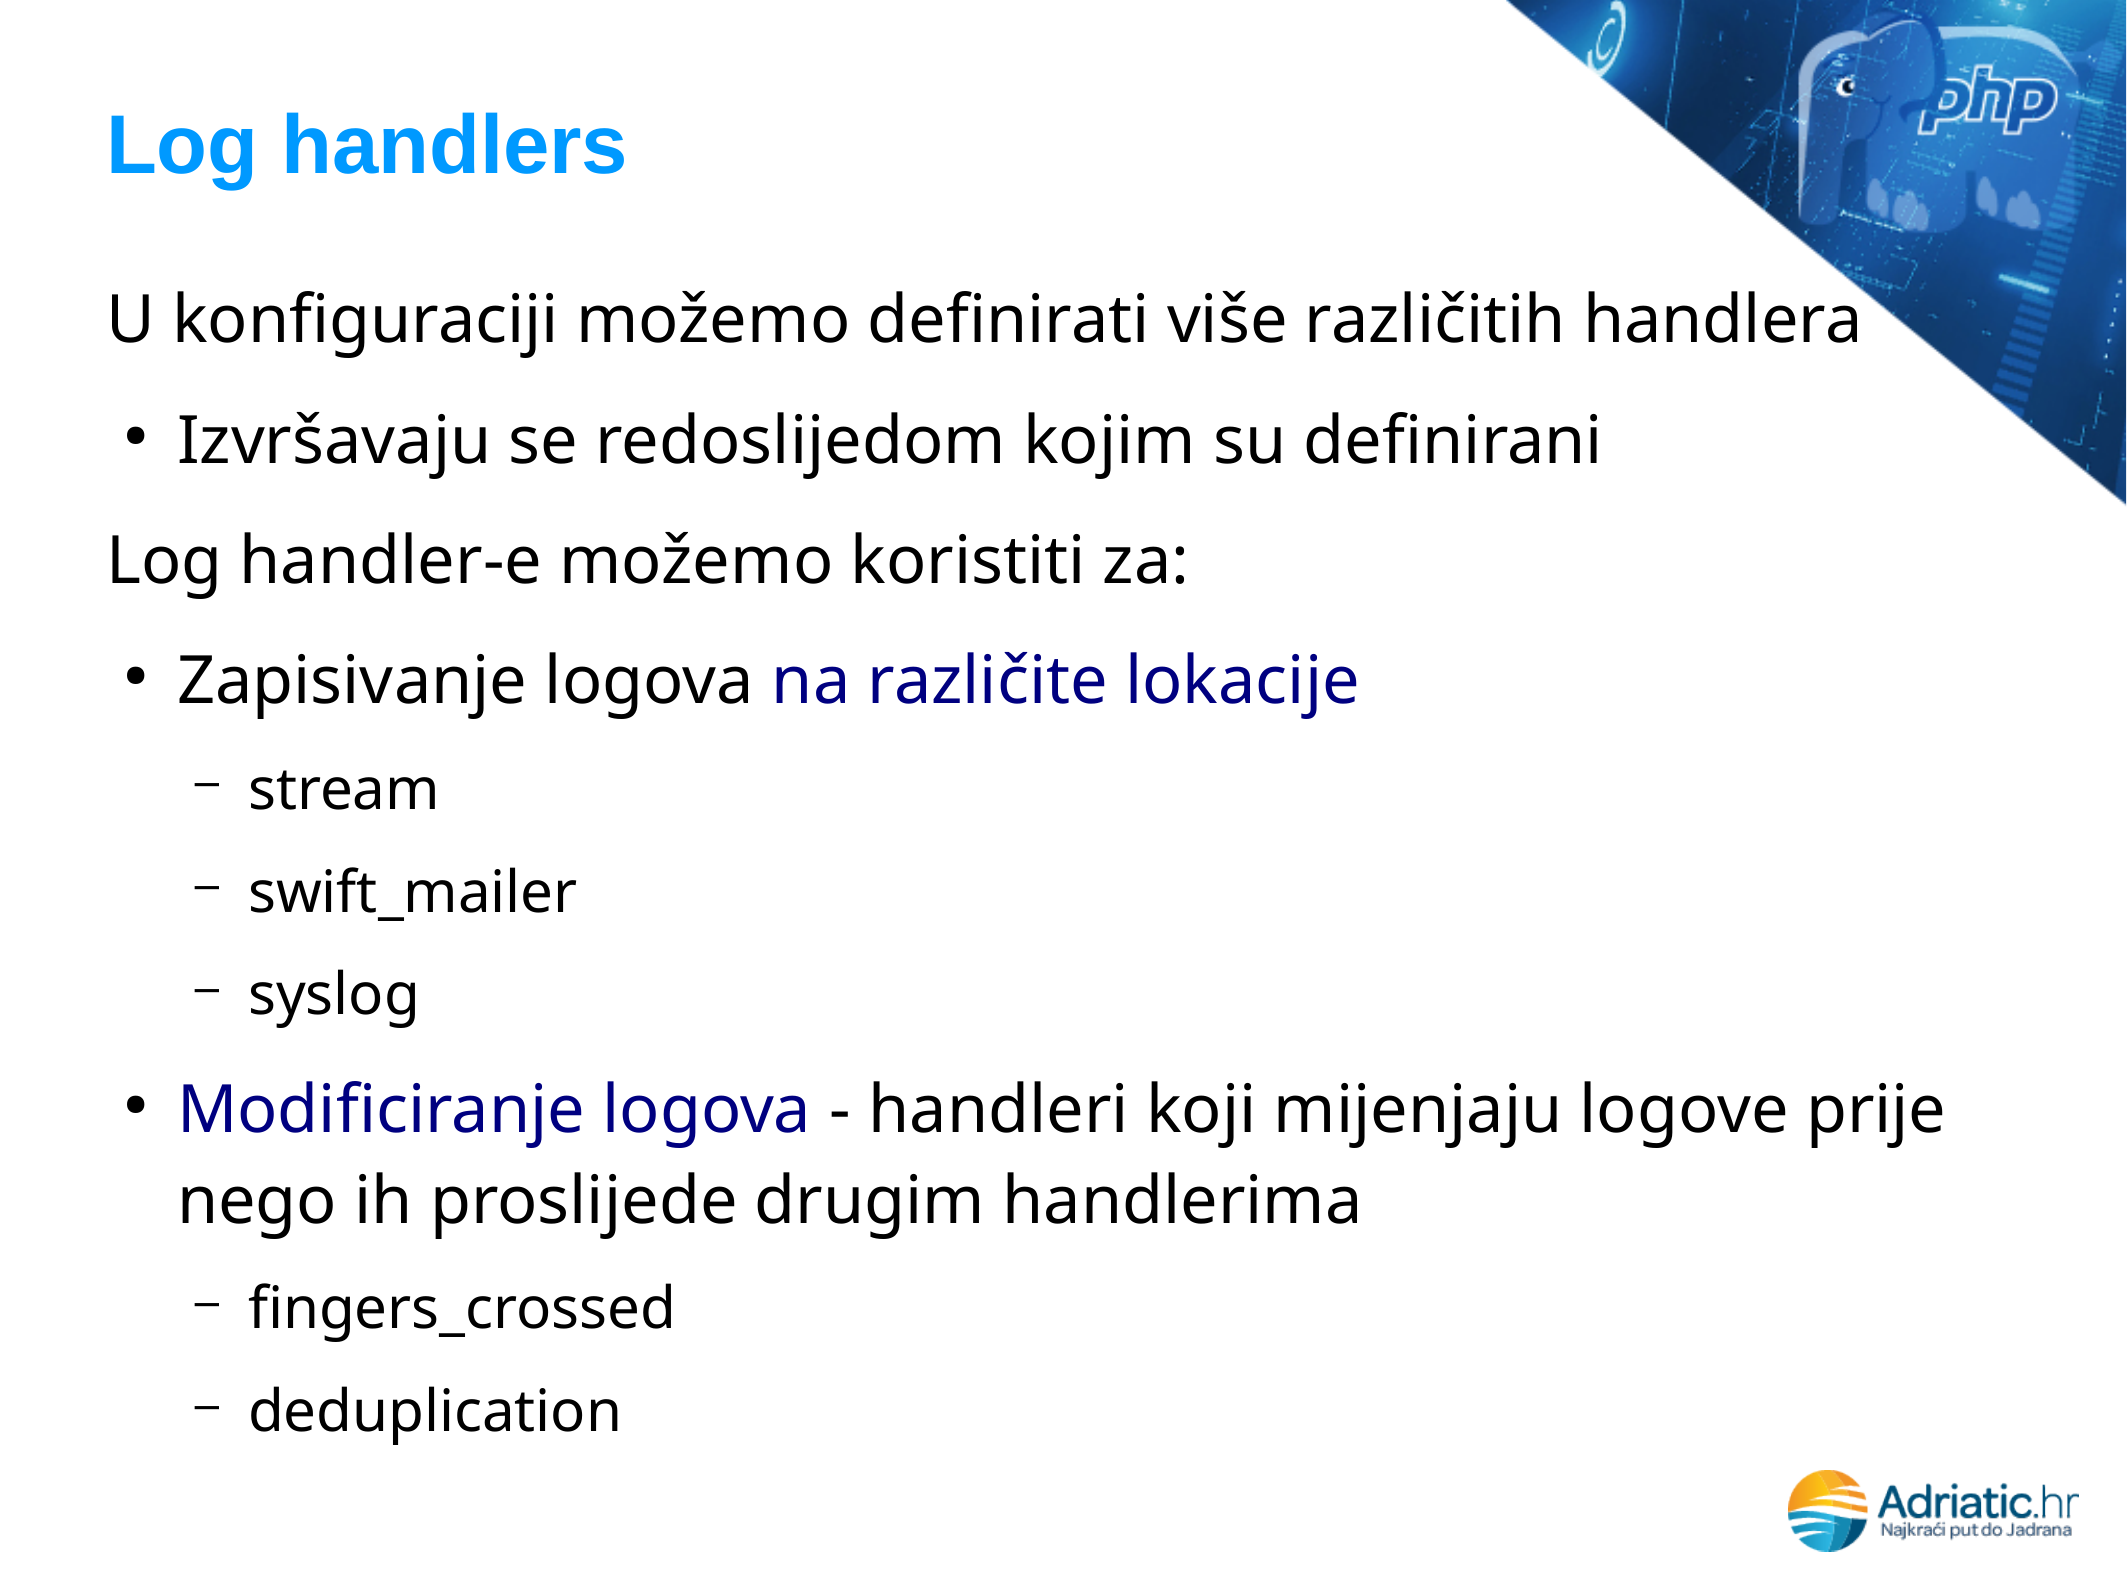

# Log handlers
U konfiguraciji možemo definirati više različitih handlera
Izvršavaju se redoslijedom kojim su definirani
Log handler-e možemo koristiti za:
Zapisivanje logova na različite lokacije
stream
swift_mailer
syslog
Modificiranje logova - handleri koji mijenjaju logove prije nego ih proslijede drugim handlerima
fingers_crossed
deduplication